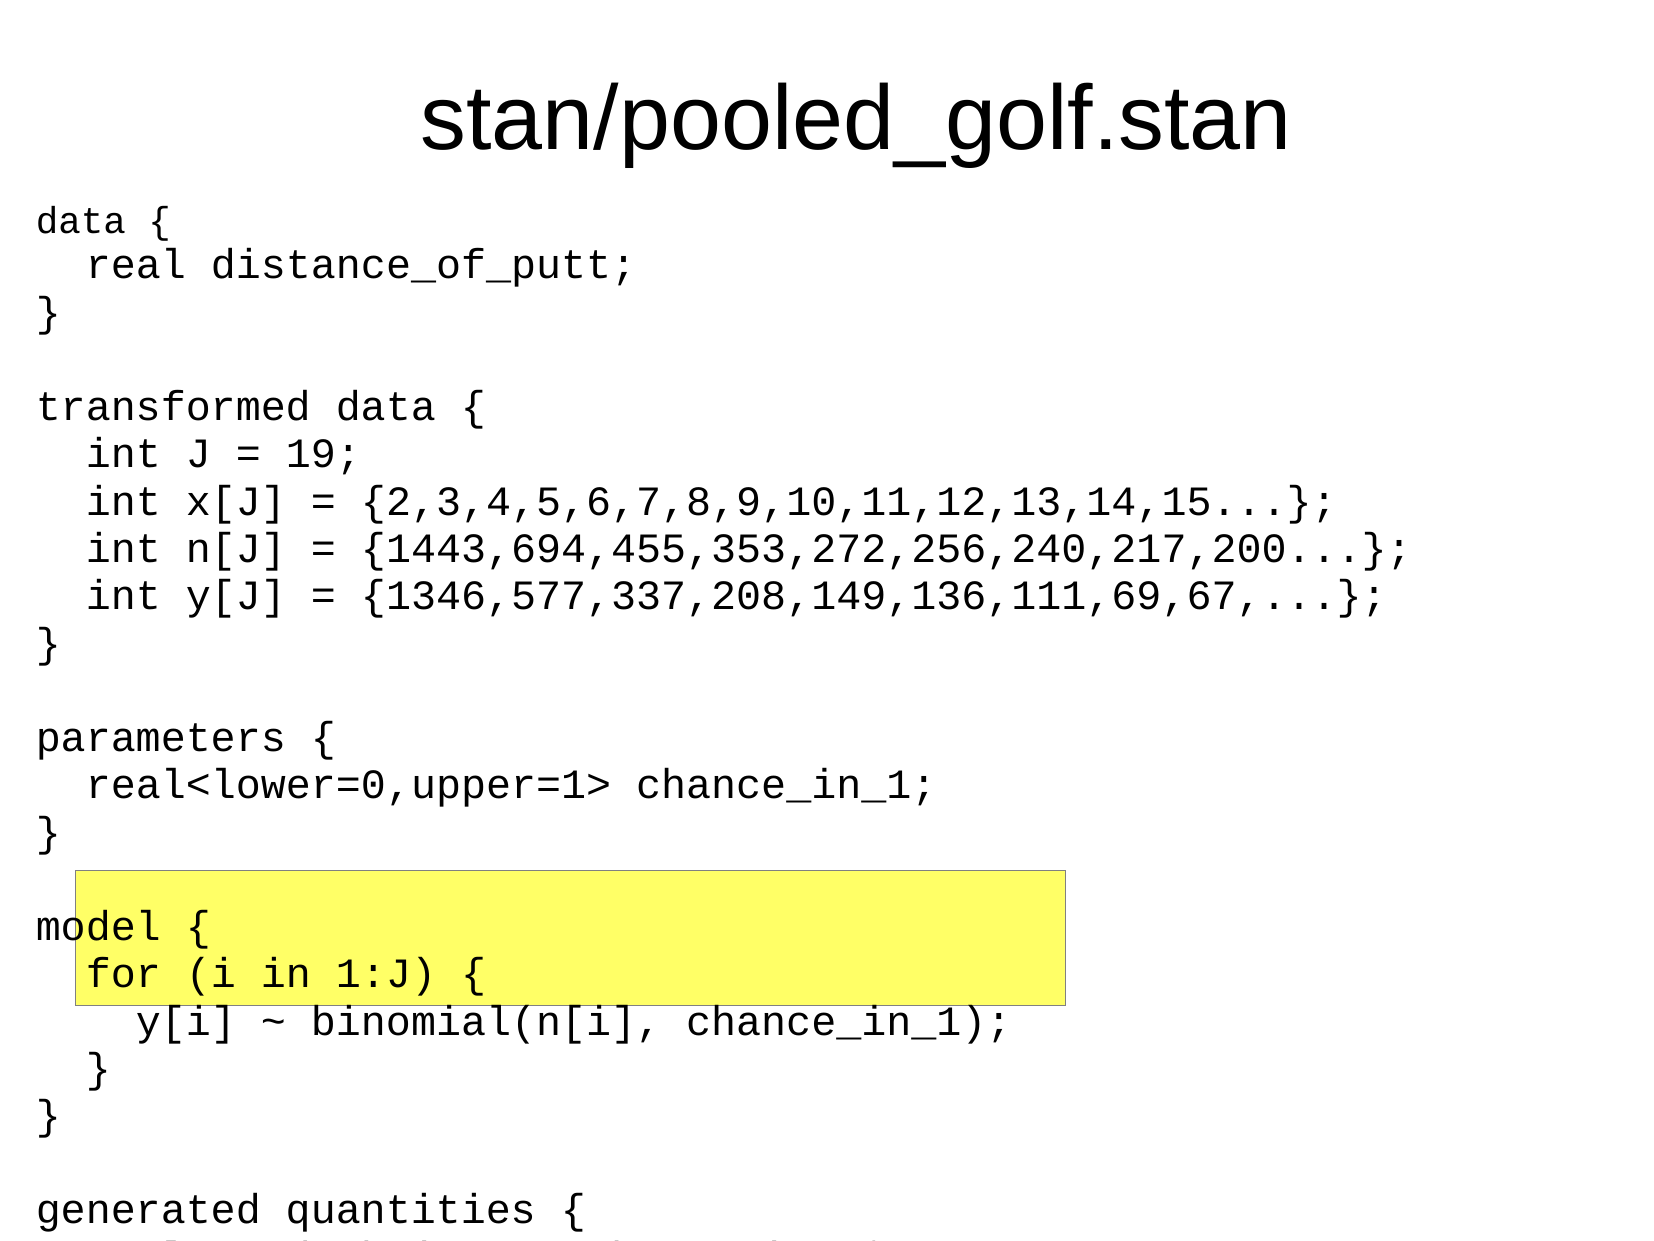

# stan/pooled_golf.stan
data {
 real distance_of_putt;
}
transformed data {
 int J = 19;
 int x[J] = {2,3,4,5,6,7,8,9,10,11,12,13,14,15...};
 int n[J] = {1443,694,455,353,272,256,240,217,200...};
 int y[J] = {1346,577,337,208,149,136,111,69,67,...};
}
parameters {
 real<lower=0,upper=1> chance_in_1;
}
model {
 for (i in 1:J) {
 y[i] ~ binomial(n[i], chance_in_1);
 }
}
generated quantities {
 real pred_ch_in_5 = chance_in_1*5;
}